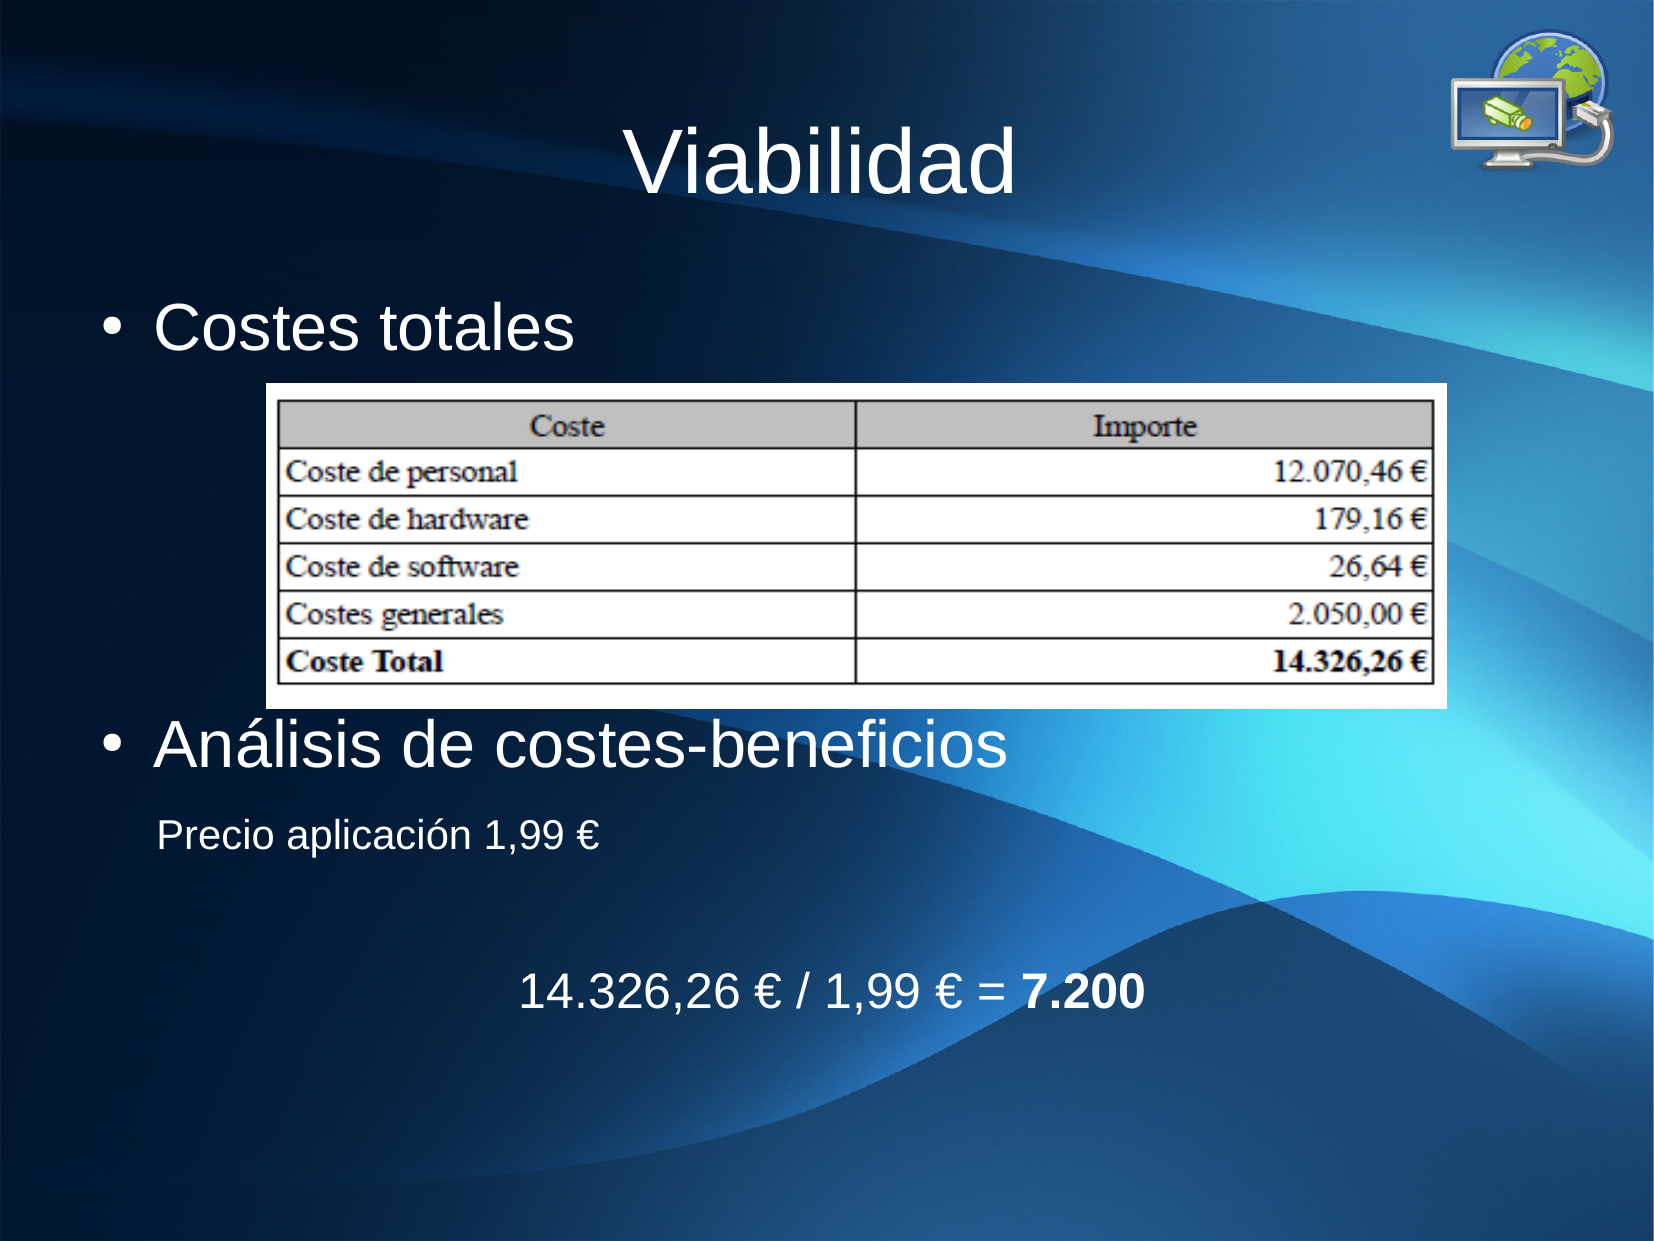

# Viabilidad
Costes totales
Análisis de costes-beneficios
 	Precio aplicación 1,99 €
 14.326,26 € / 1,99 € = 7.200